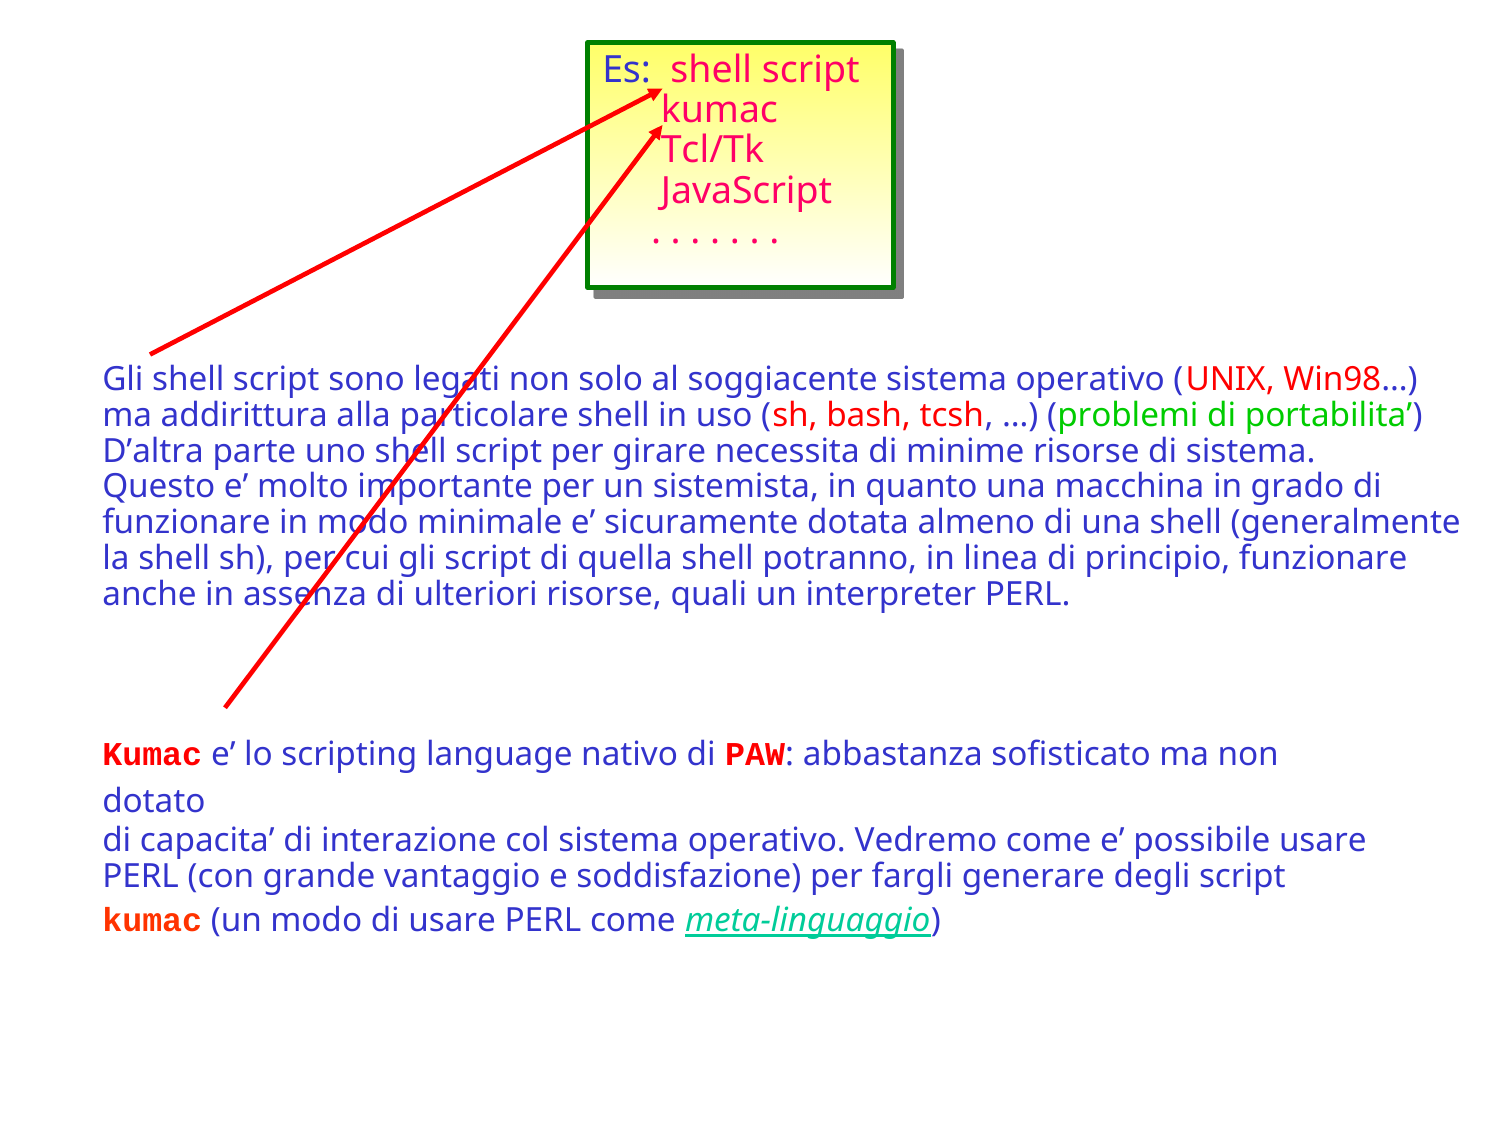

Es: shell script
 kumac
 Tcl/Tk
 JavaScript
 . . . . . . .
Gli shell script sono legati non solo al soggiacente sistema operativo (UNIX, Win98…)
ma addirittura alla particolare shell in uso (sh, bash, tcsh, …) (problemi di portabilita’)
D’altra parte uno shell script per girare necessita di minime risorse di sistema.
Questo e’ molto importante per un sistemista, in quanto una macchina in grado di
funzionare in modo minimale e’ sicuramente dotata almeno di una shell (generalmente
la shell sh), per cui gli script di quella shell potranno, in linea di principio, funzionare
anche in assenza di ulteriori risorse, quali un interpreter PERL.
Kumac e’ lo scripting language nativo di PAW: abbastanza sofisticato ma non dotato
di capacita’ di interazione col sistema operativo. Vedremo come e’ possibile usare
PERL (con grande vantaggio e soddisfazione) per fargli generare degli script
kumac (un modo di usare PERL come meta-linguaggio)